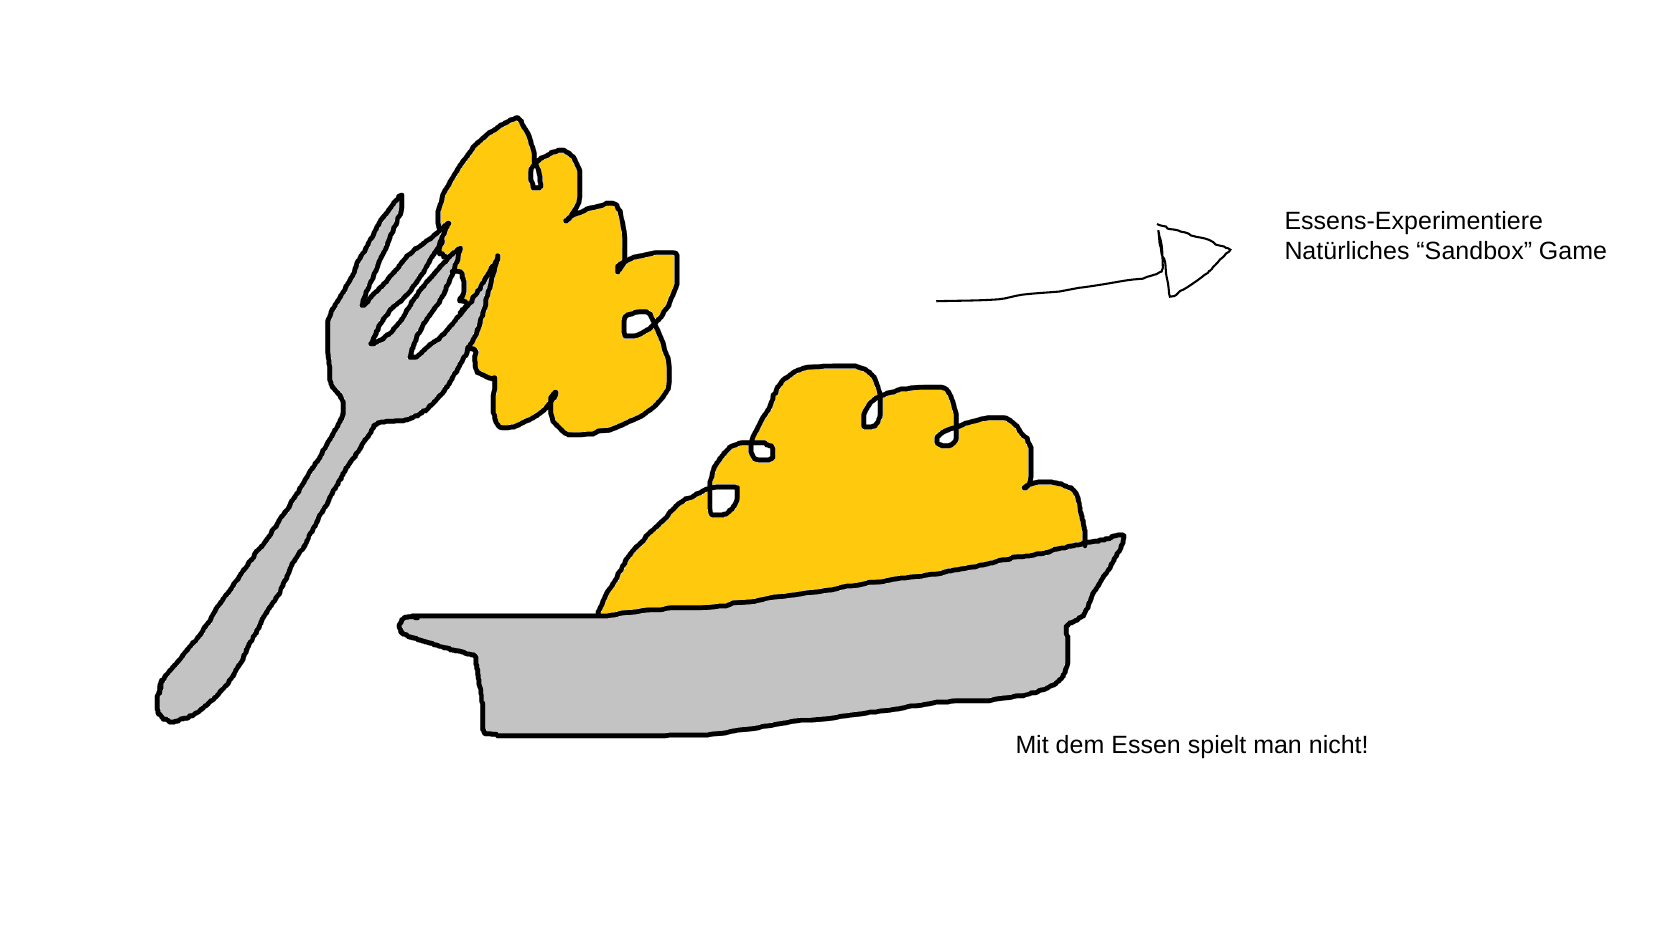

#
Essens-Experimentiere
Natürliches “Sandbox” Game
Mit dem Essen spielt man nicht!